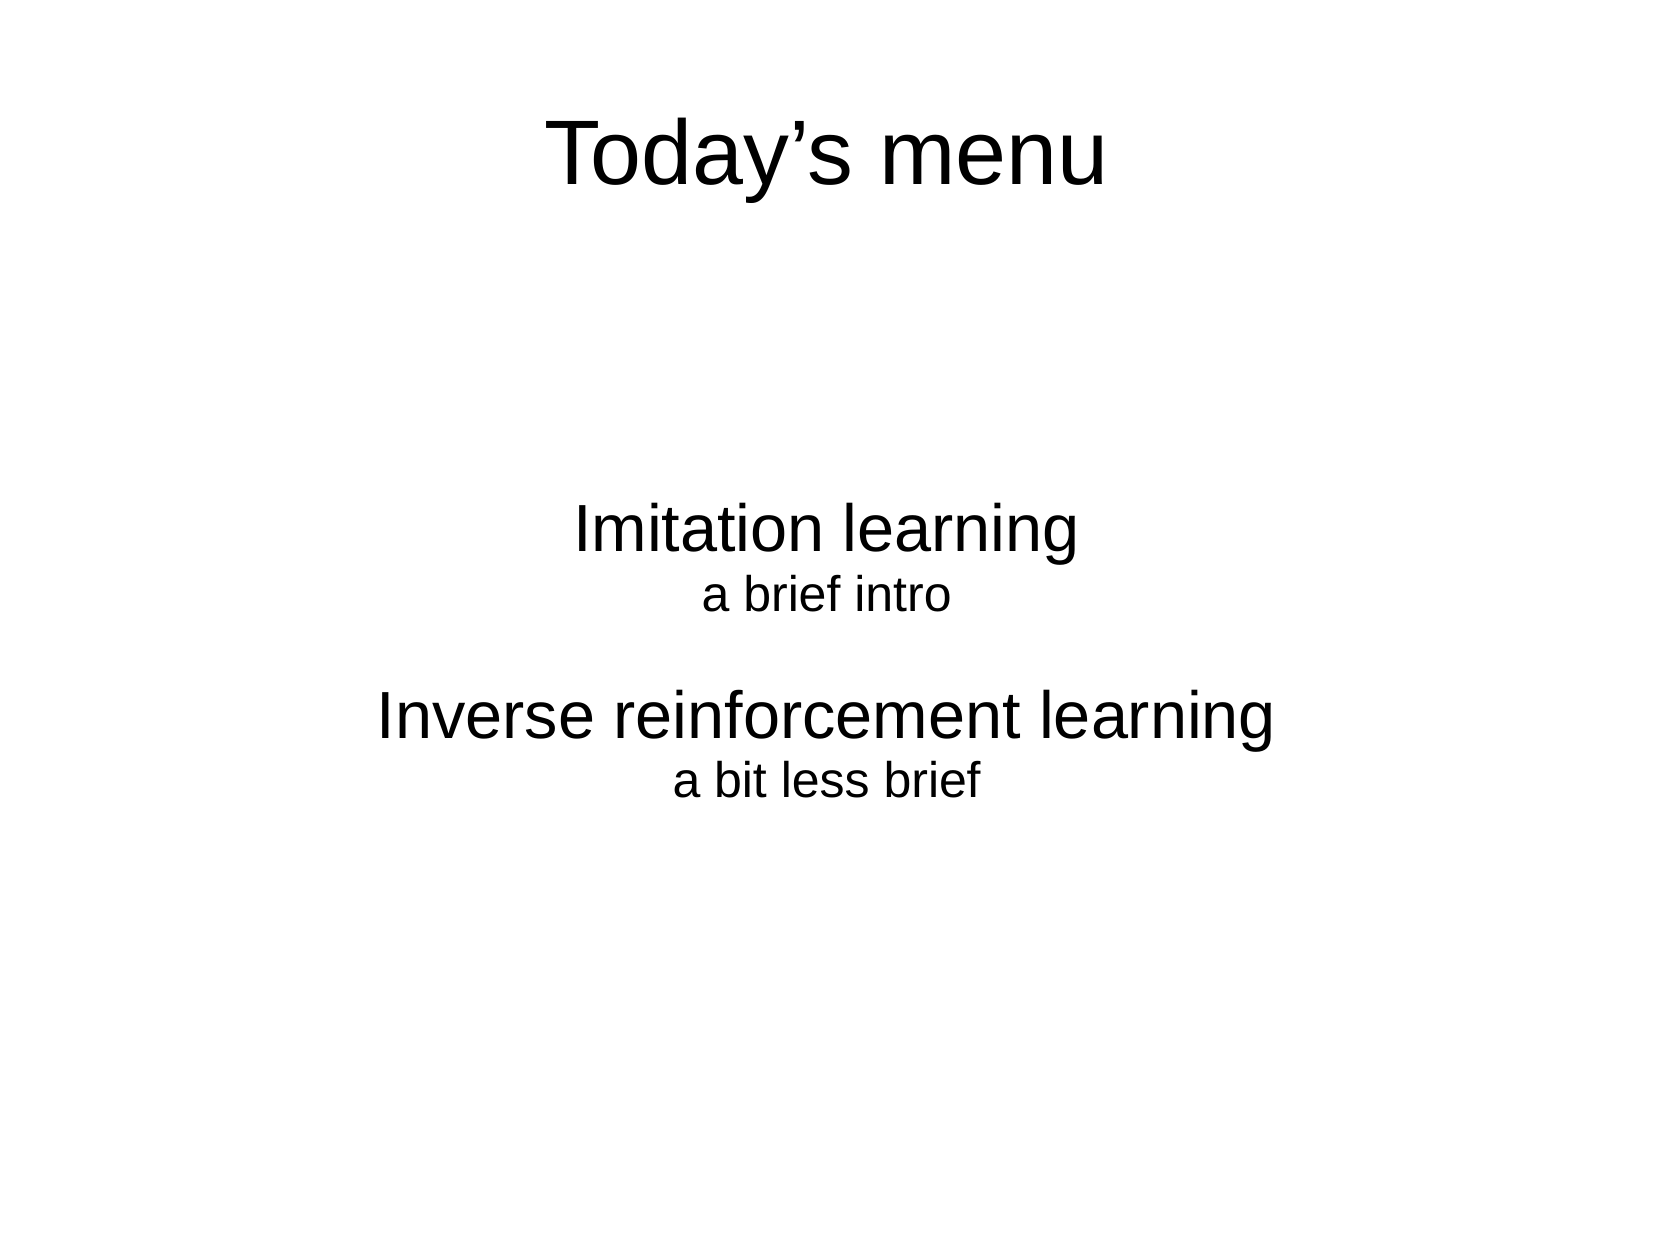

# Today’s menu
Imitation learning
a brief intro
Inverse reinforcement learning
a bit less brief